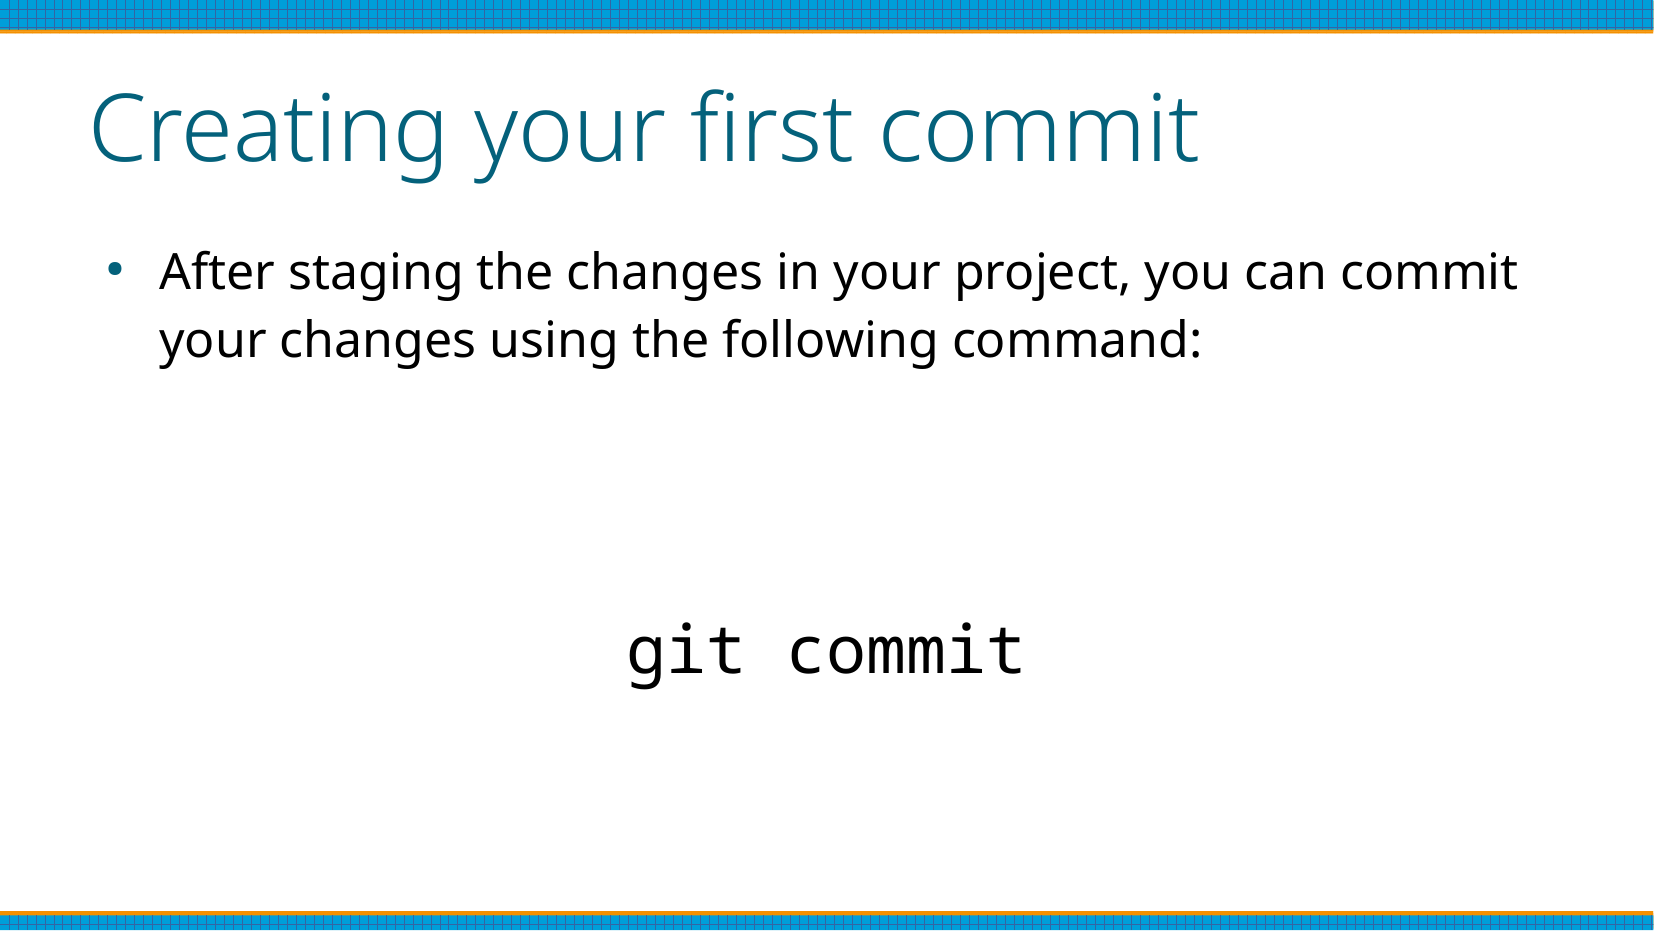

# Creating your first commit
After staging the changes in your project, you can commit your changes using the following command:
git commit